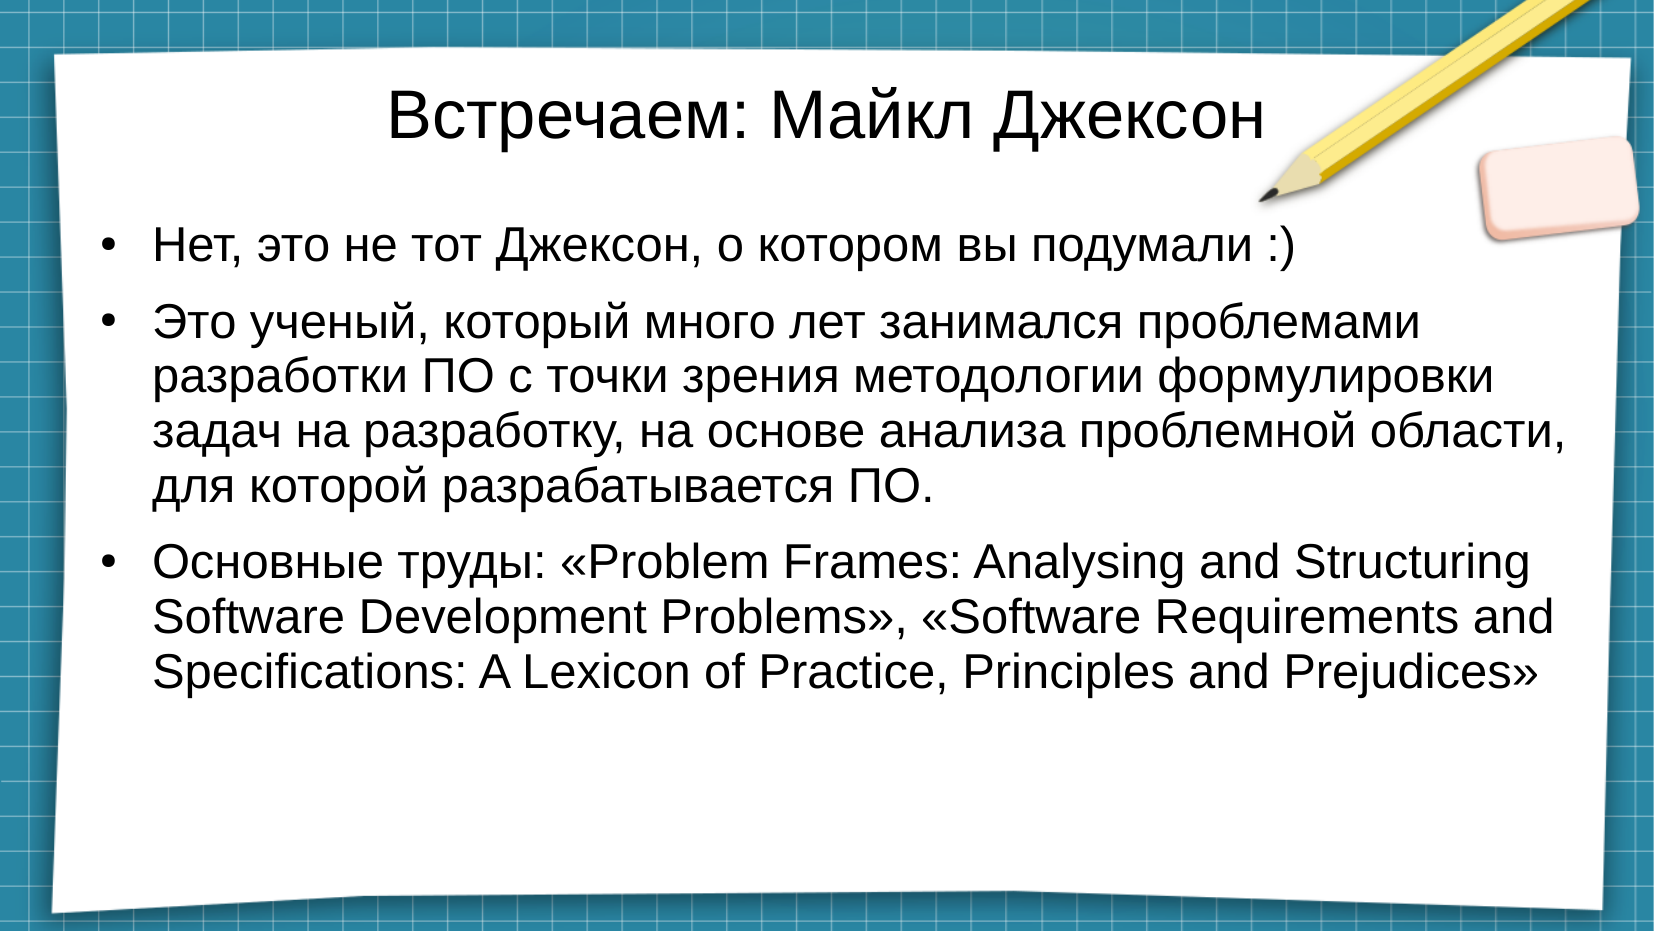

# Встречаем: Майкл Джексон
Нет, это не тот Джексон, о котором вы подумали :)
Это ученый, который много лет занимался проблемами разработки ПО с точки зрения методологии формулировки задач на разработку, на основе анализа проблемной области, для которой разрабатывается ПО.
Основные труды: «Problem Frames: Analysing and Structuring Software Development Problems», «Software Requirements and Specifications: A Lexicon of Practice, Principles and Prejudices»